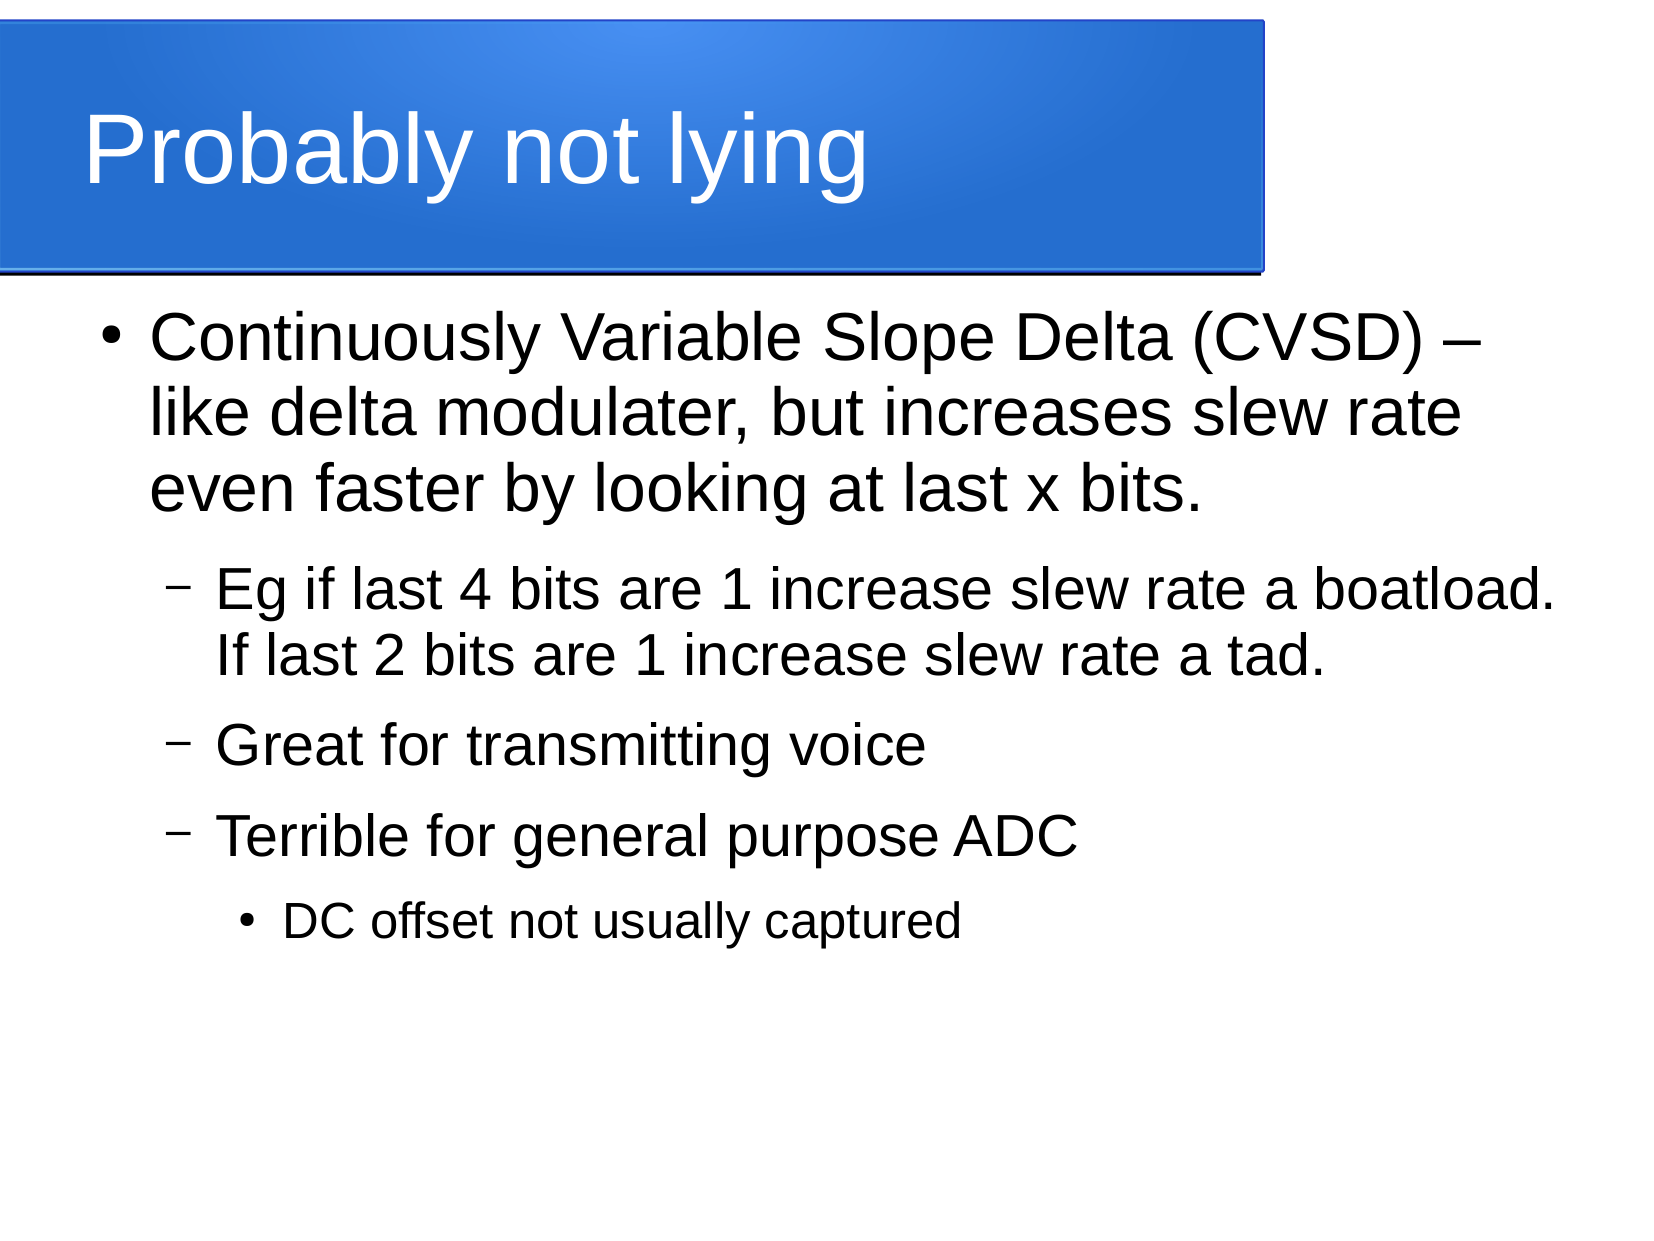

# Probably not lying
Continuously Variable Slope Delta (CVSD) – like delta modulater, but increases slew rate even faster by looking at last x bits.
Eg if last 4 bits are 1 increase slew rate a boatload. If last 2 bits are 1 increase slew rate a tad.
Great for transmitting voice
Terrible for general purpose ADC
DC offset not usually captured